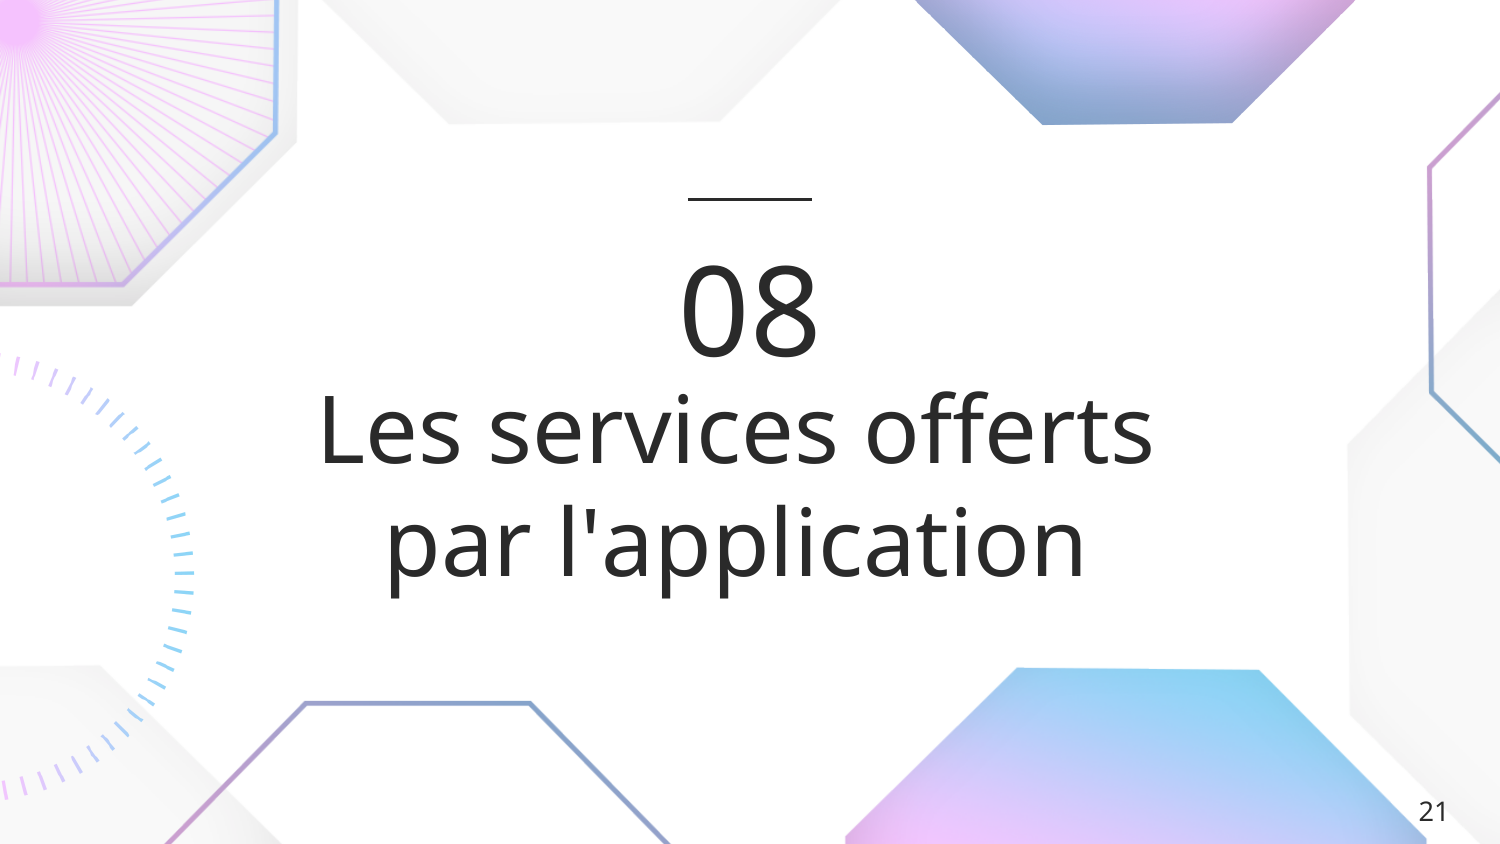

08
# Les services offerts par l'application